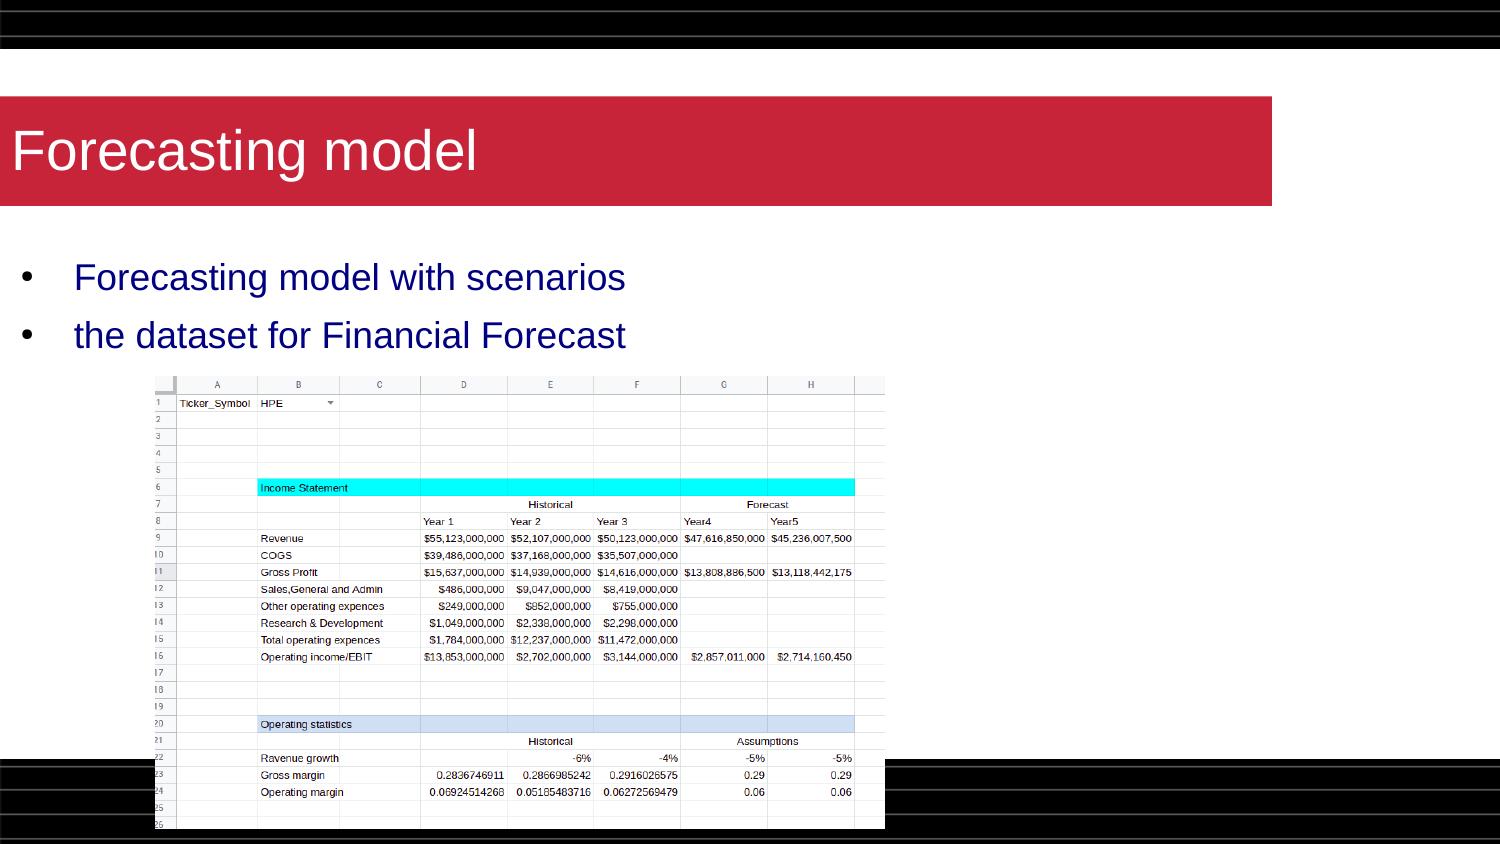

# Forecasting model
Forecasting model with scenarios
the dataset for Financial Forecast